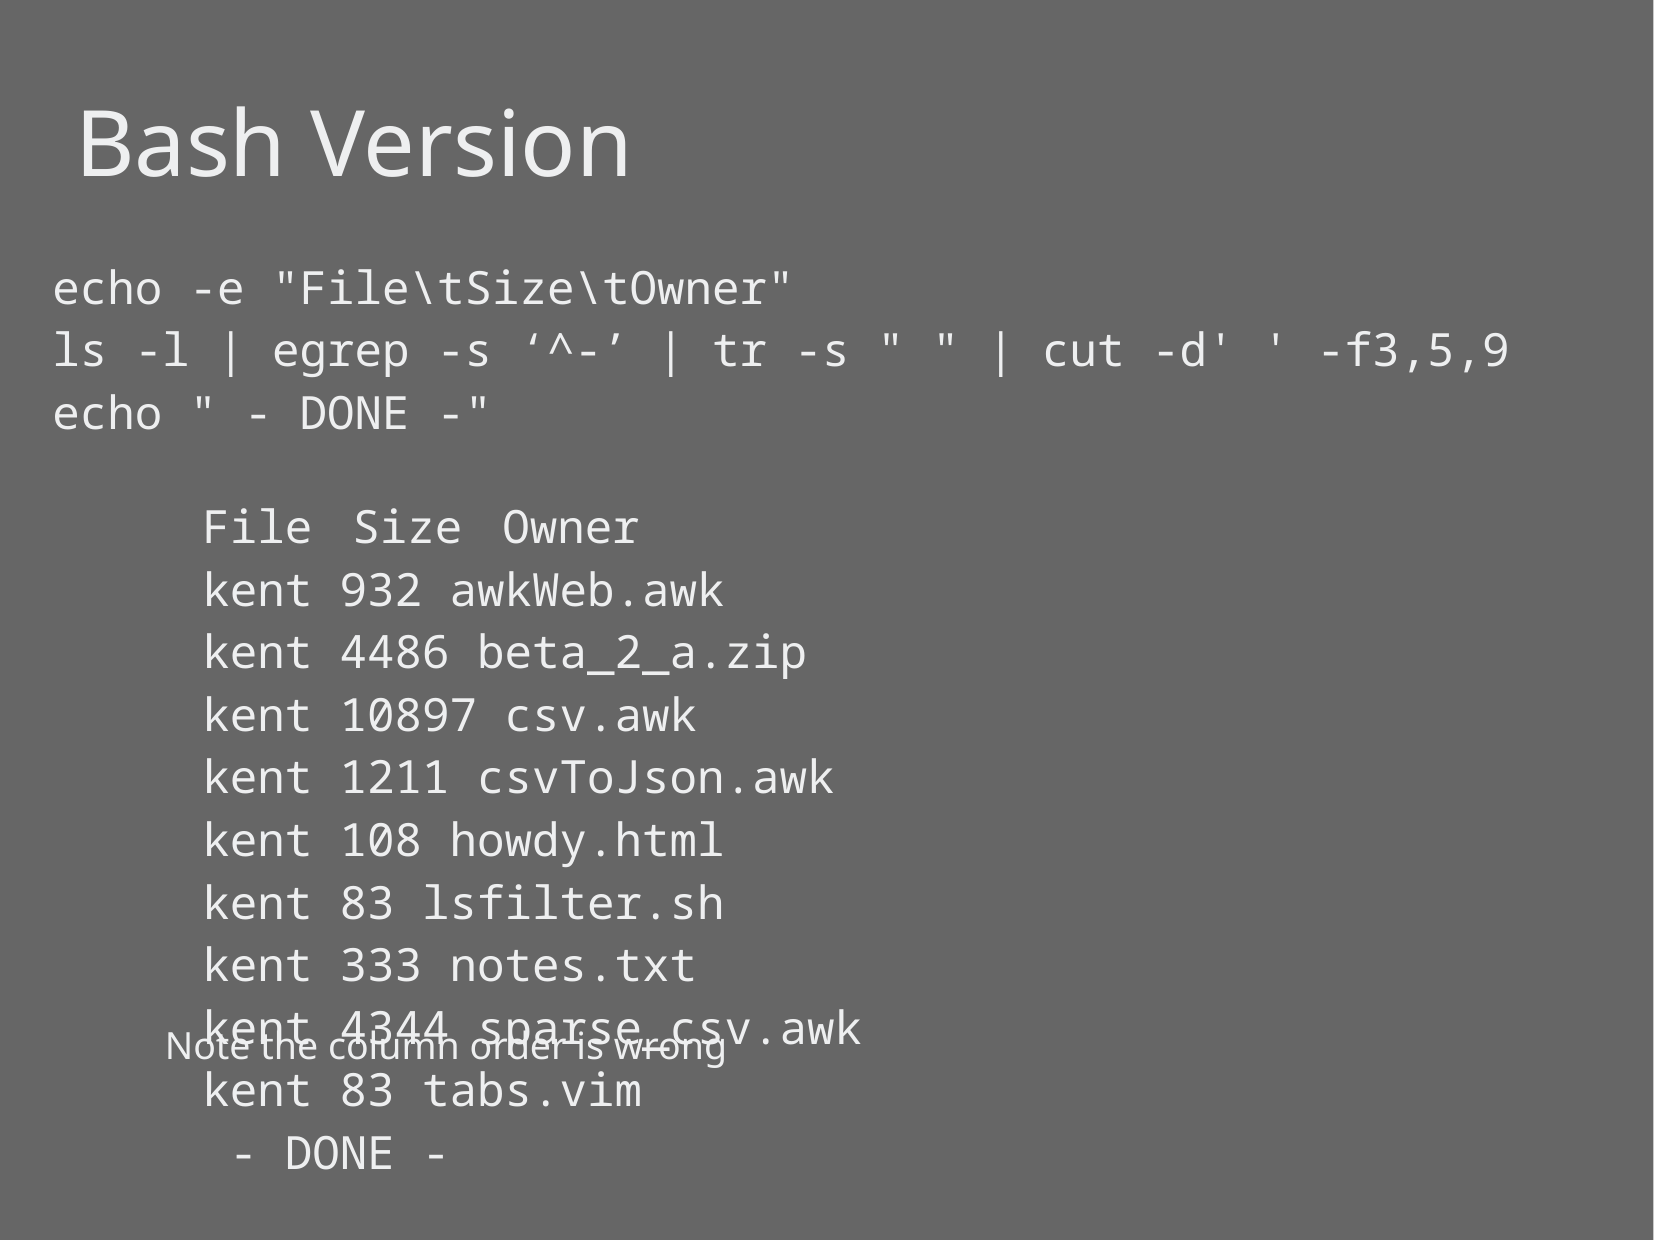

# Bash Version
echo -e "File\tSize\tOwner"
ls -l | egrep -s ‘^-’ | tr -s " " | cut -d' ' -f3,5,9
echo " - DONE -"
File	Size	Owner
kent 932 awkWeb.awk
kent 4486 beta_2_a.zip
kent 10897 csv.awk
kent 1211 csvToJson.awk
kent 108 howdy.html
kent 83 lsfilter.sh
kent 333 notes.txt
kent 4344 sparse_csv.awk
kent 83 tabs.vim
 - DONE -
Note the column order is wrong